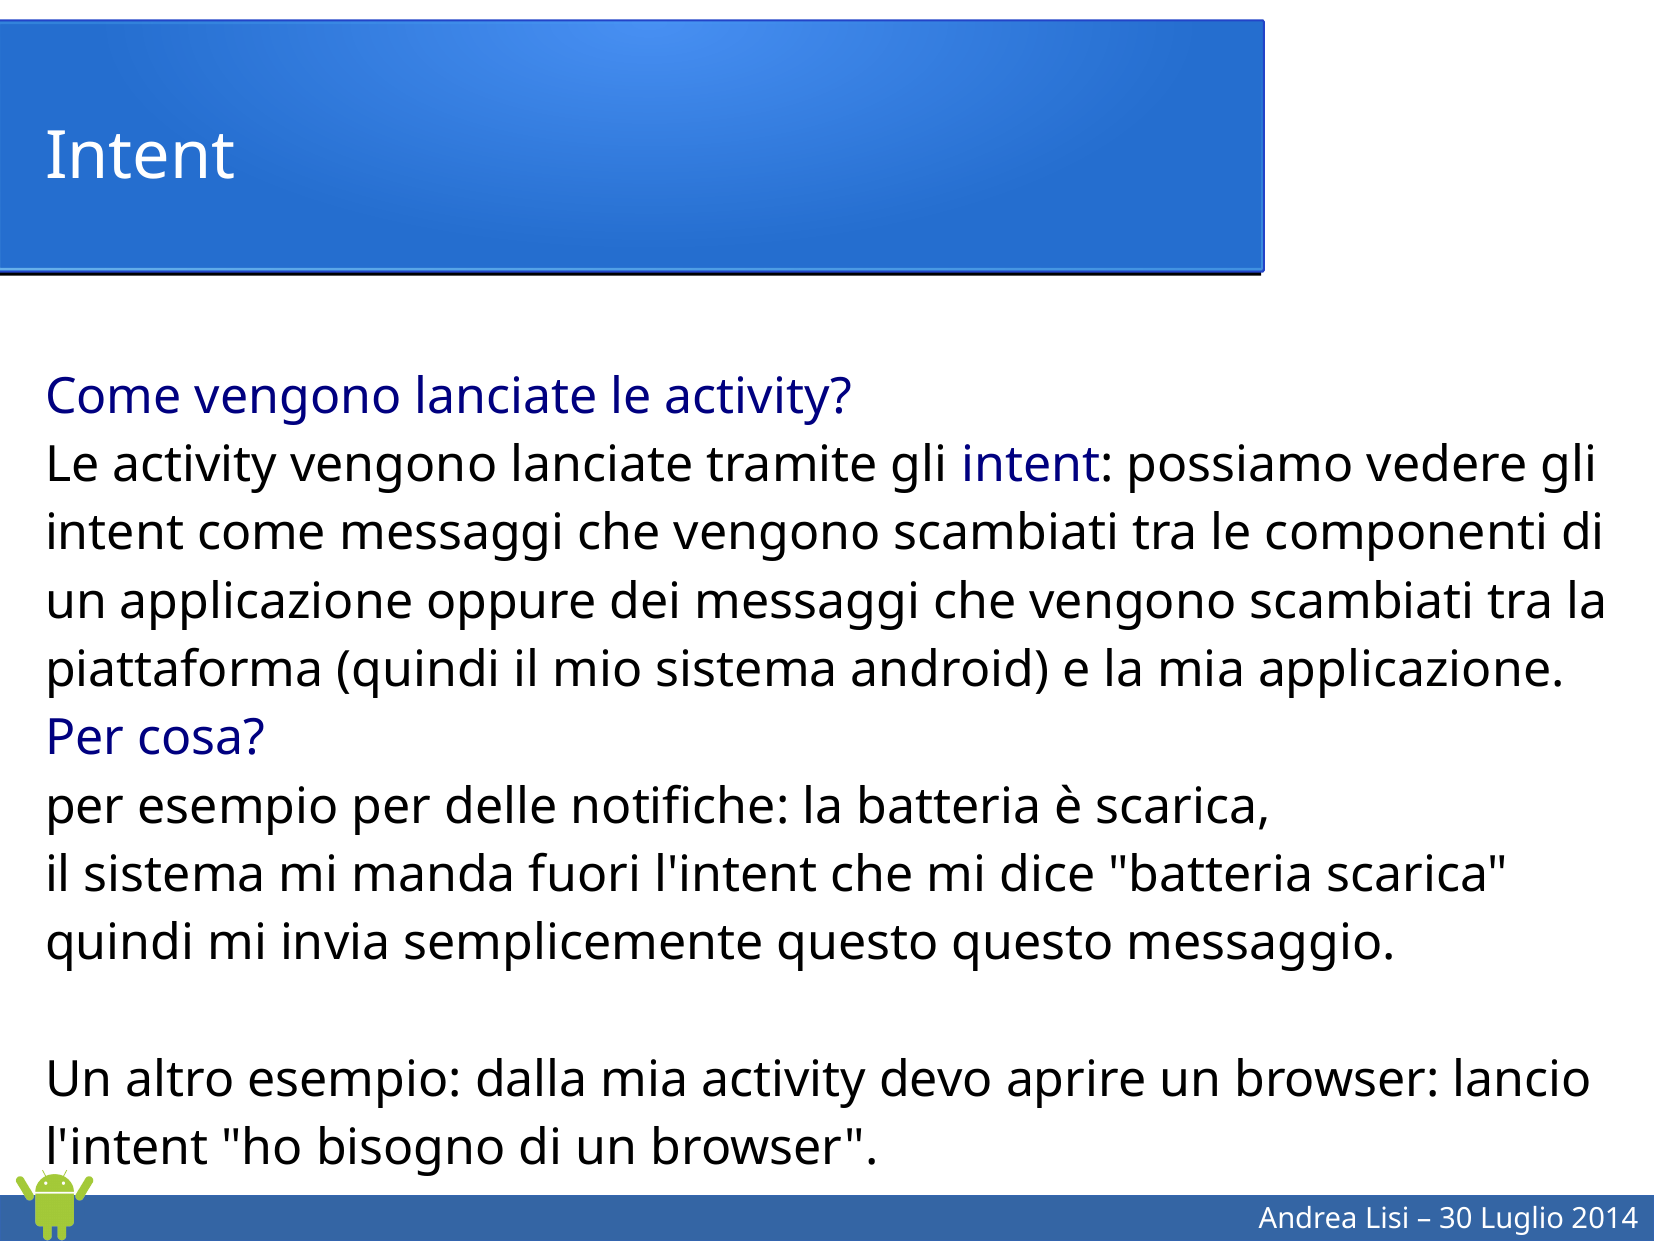

# Intent
Come vengono lanciate le activity?
Le activity vengono lanciate tramite gli intent: possiamo vedere gli intent come messaggi che vengono scambiati tra le componenti di un applicazione oppure dei messaggi che vengono scambiati tra la piattaforma (quindi il mio sistema android) e la mia applicazione.
Per cosa?
per esempio per delle notifiche: la batteria è scarica,
il sistema mi manda fuori l'intent che mi dice "batteria scarica"
quindi mi invia semplicemente questo questo messaggio.
Un altro esempio: dalla mia activity devo aprire un browser: lancio l'intent "ho bisogno di un browser".
Andrea Lisi – 30 Luglio 2014